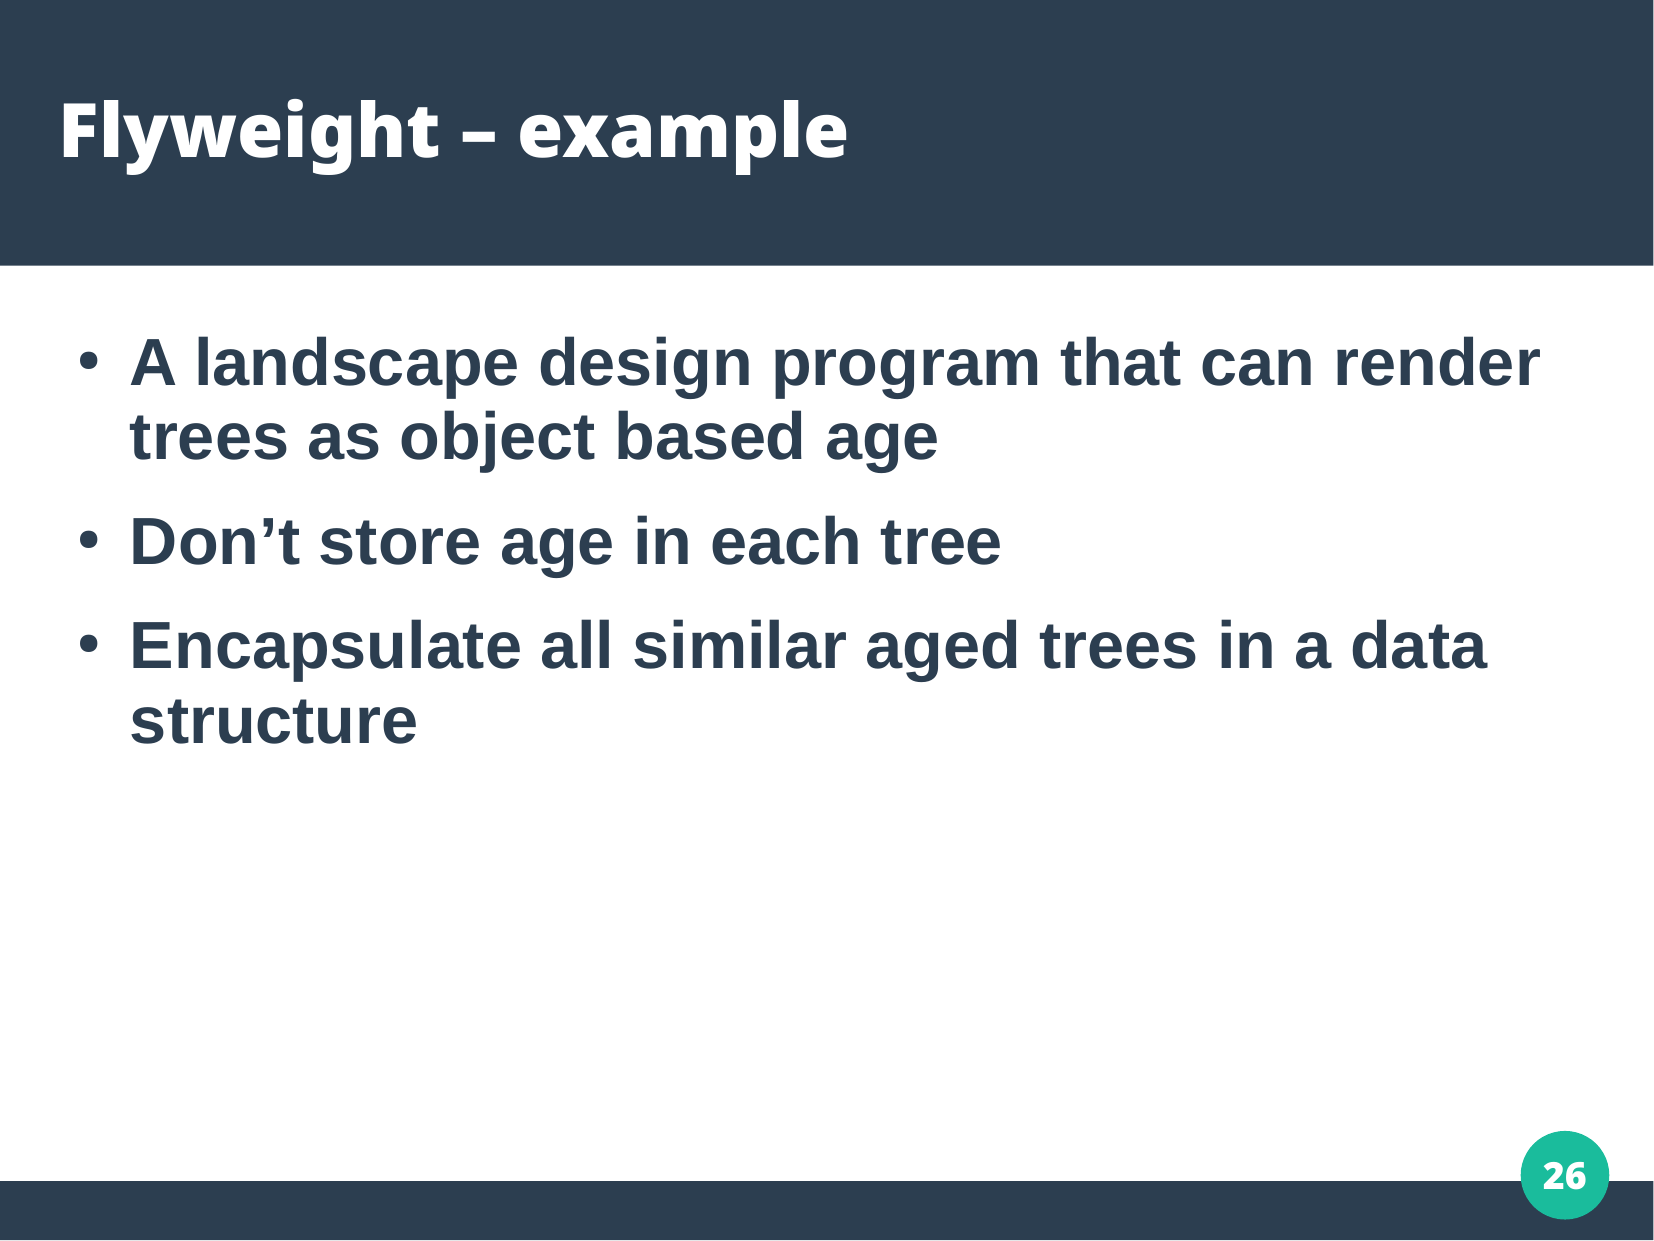

# Flyweight – example
A landscape design program that can render trees as object based age
Don’t store age in each tree
Encapsulate all similar aged trees in a data structure
26